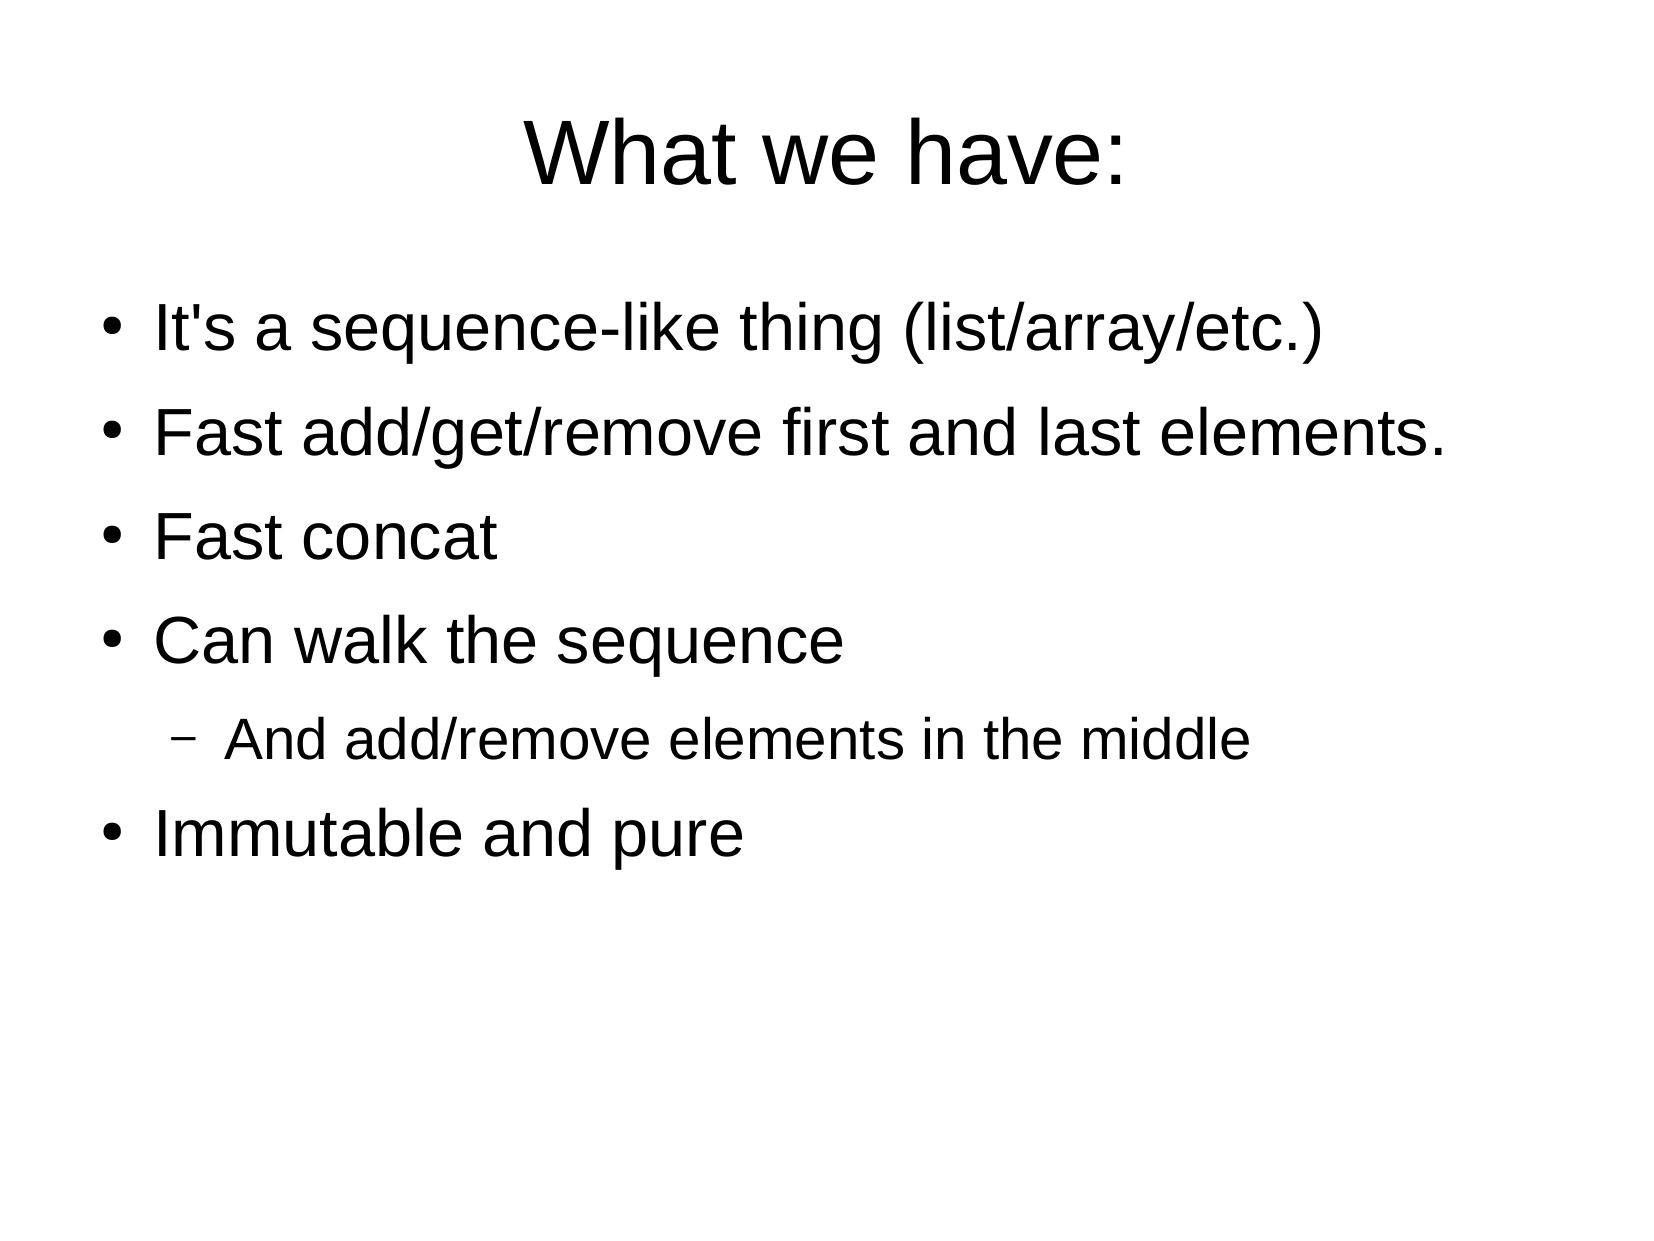

# What we have:
It's a sequence-like thing (list/array/etc.)
Fast add/get/remove first and last elements.
Fast concat
Can walk the sequence
And add/remove elements in the middle
Immutable and pure